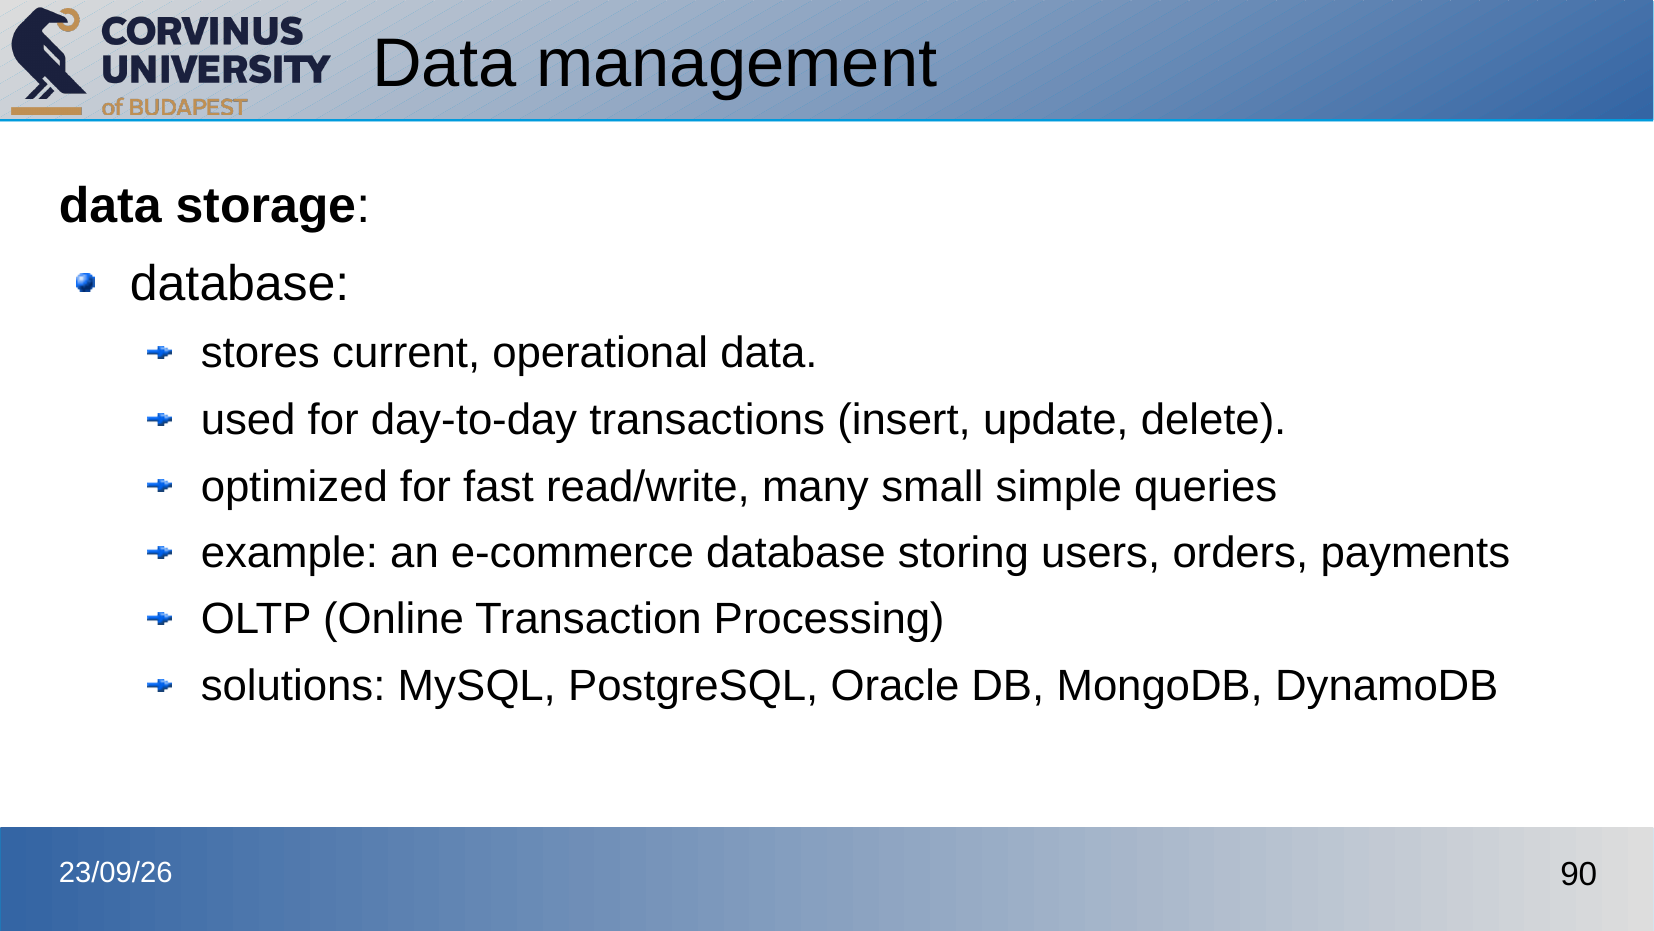

# Data management
data storage:
database:
stores current, operational data.
used for day-to-day transactions (insert, update, delete).
optimized for fast read/write, many small simple queries
example: an e-commerce database storing users, orders, payments
OLTP (Online Transaction Processing)
solutions: MySQL, PostgreSQL, Oracle DB, MongoDB, DynamoDB